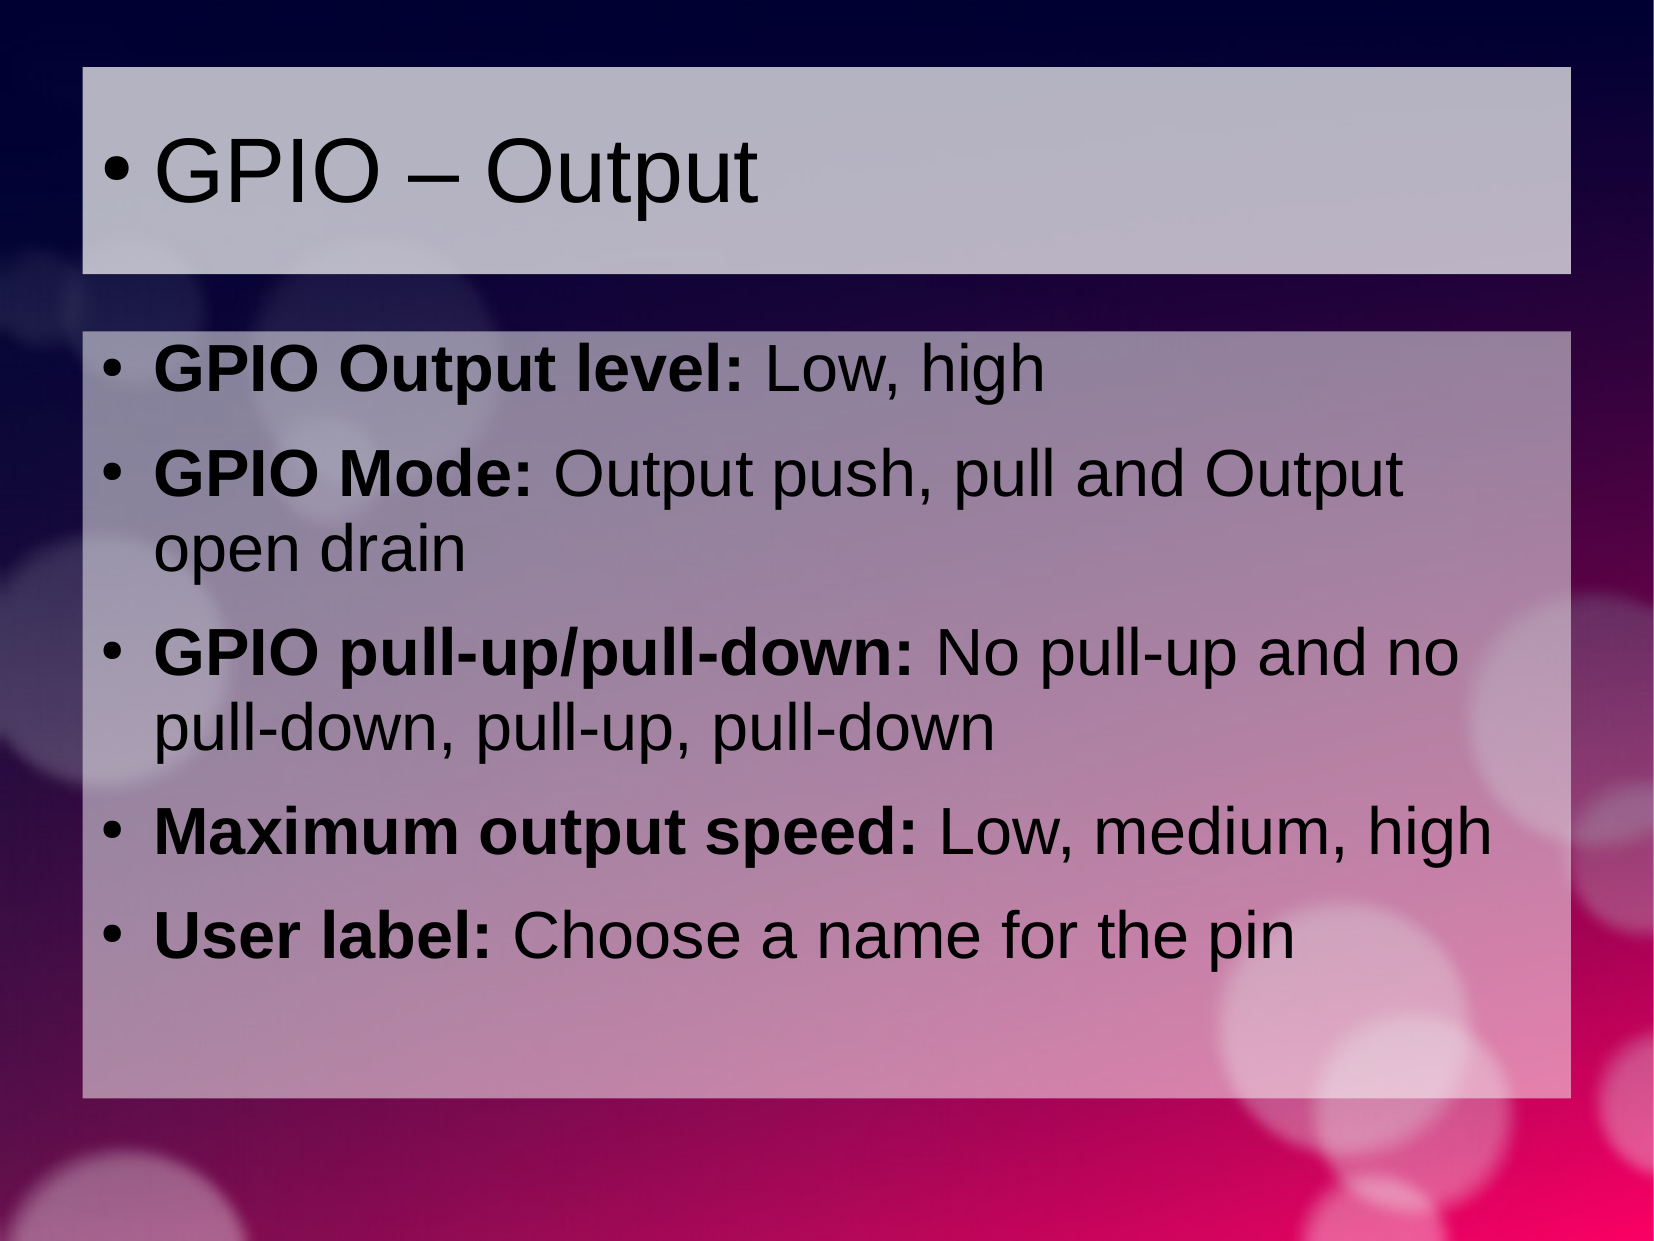

# GPIO – Output
GPIO Output level: Low, high
GPIO Mode: Output push, pull and Output open drain
GPIO pull-up/pull-down: No pull-up and no pull-down, pull-up, pull-down
Maximum output speed: Low, medium, high
User label: Choose a name for the pin